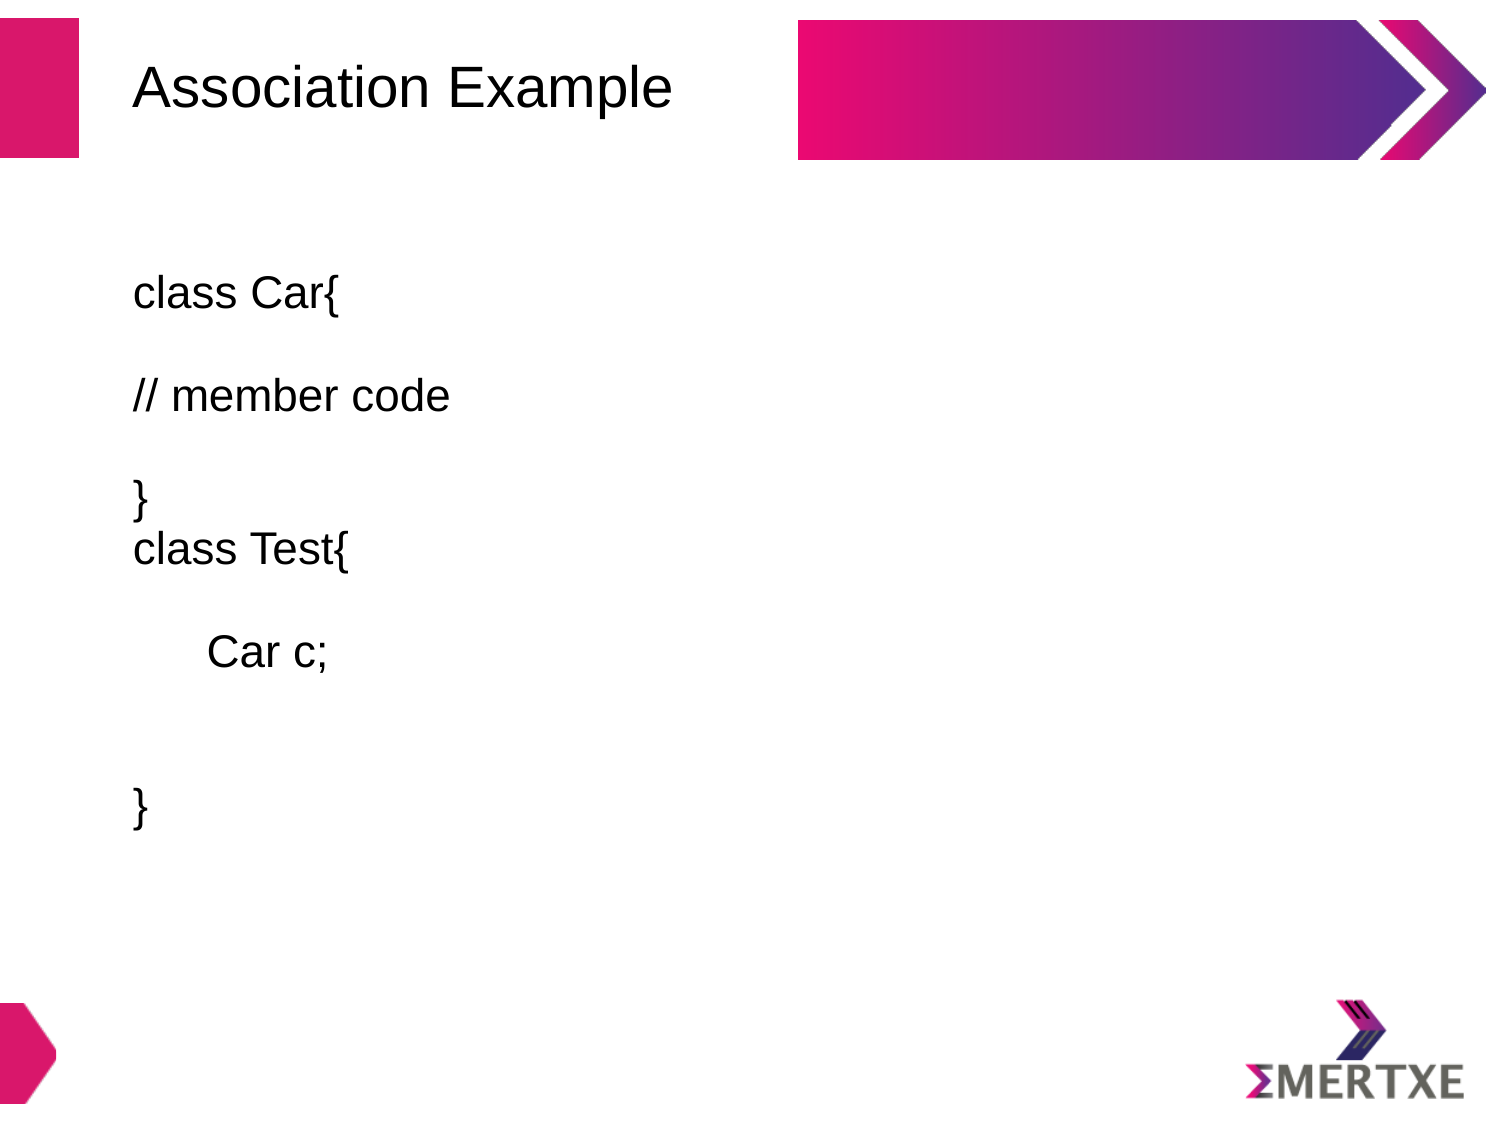

Association Example
class Car{
// member code
}
class Test{
	Car c;
}